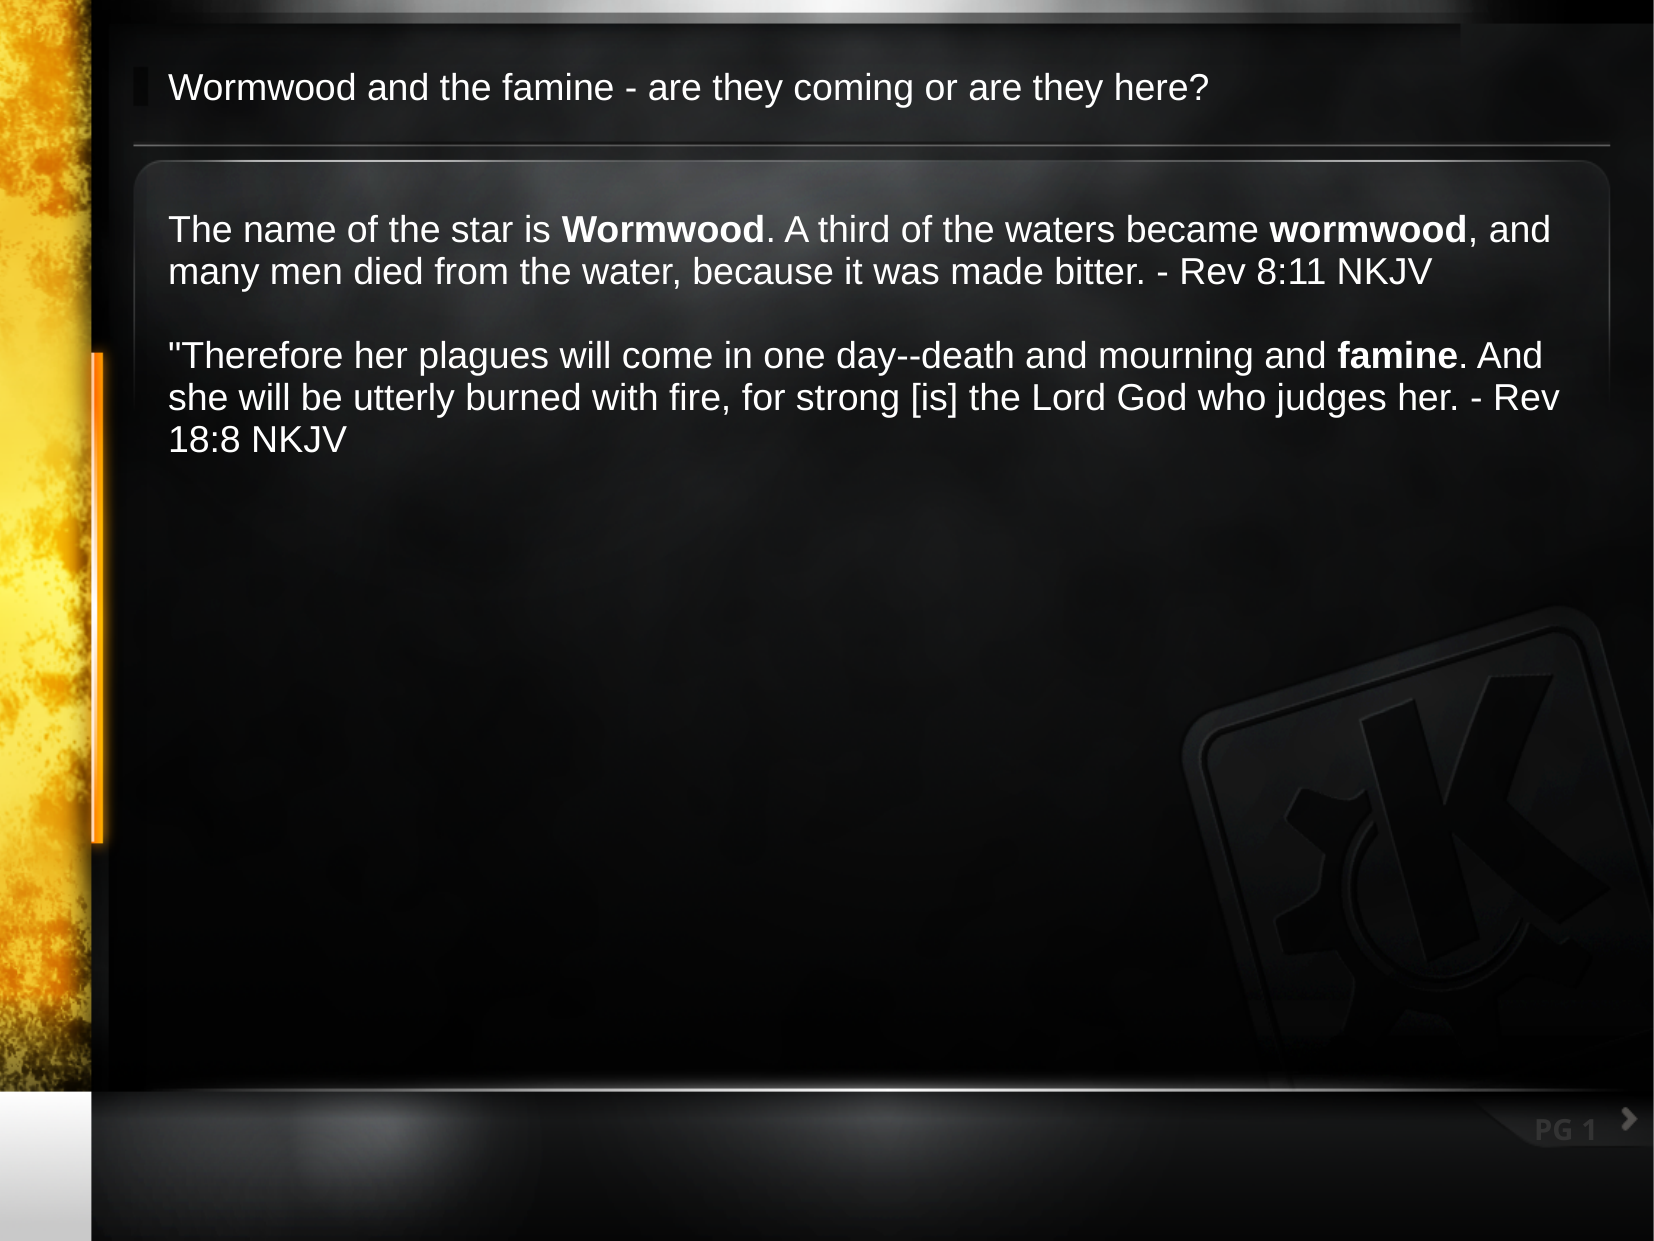

Wormwood and the famine - are they coming or are they here?
The name of the star is Wormwood. A third of the waters became wormwood, and many men died from the water, because it was made bitter. - Rev 8:11 NKJV
"Therefore her plagues will come in one day--death and mourning and famine. And she will be utterly burned with fire, for strong [is] the Lord God who judges her. - Rev 18:8 NKJV